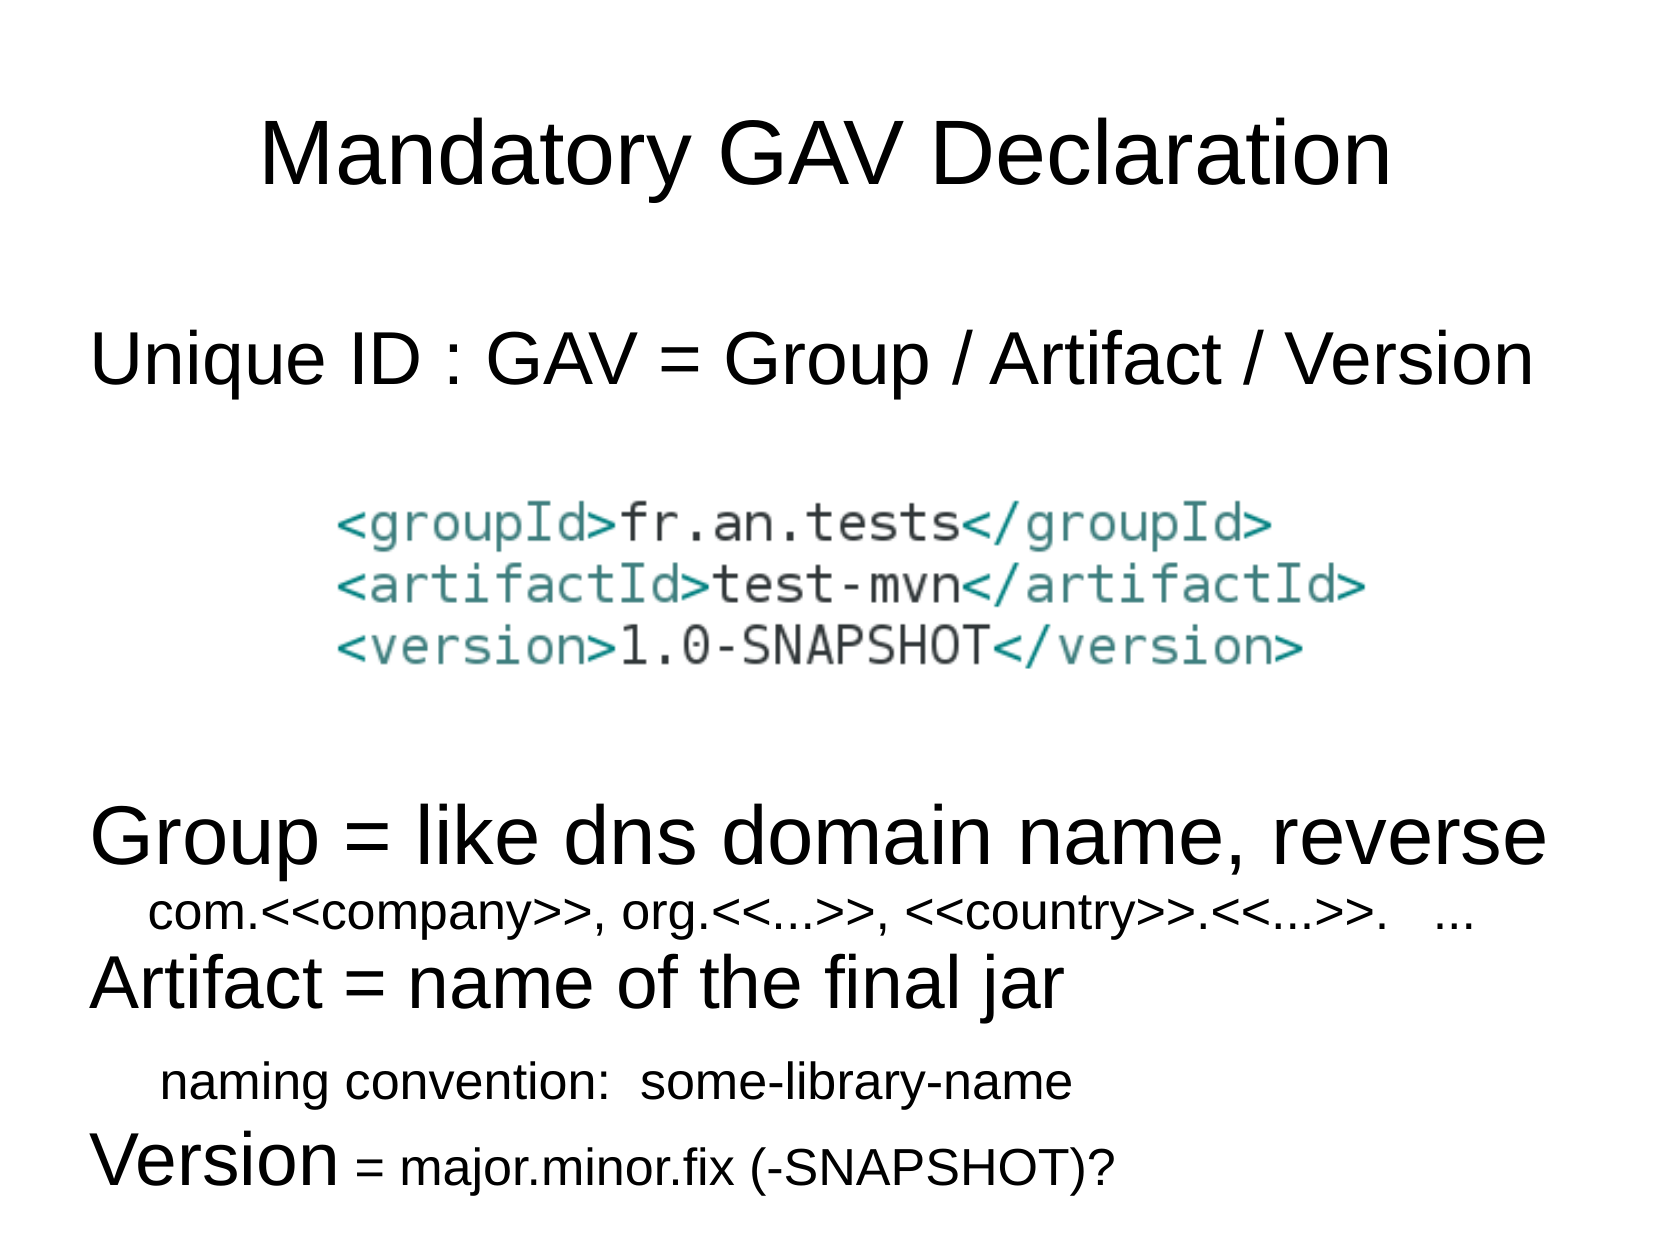

# Mandatory GAV Declaration
Unique ID : GAV = Group / Artifact / Version
Group = like dns domain name, reverse
 com.<<company>>, org.<<...>>, <<country>>.<<...>>. ...
Artifact = name of the final jar
 naming convention: some-library-name
Version = major.minor.fix (-SNAPSHOT)?